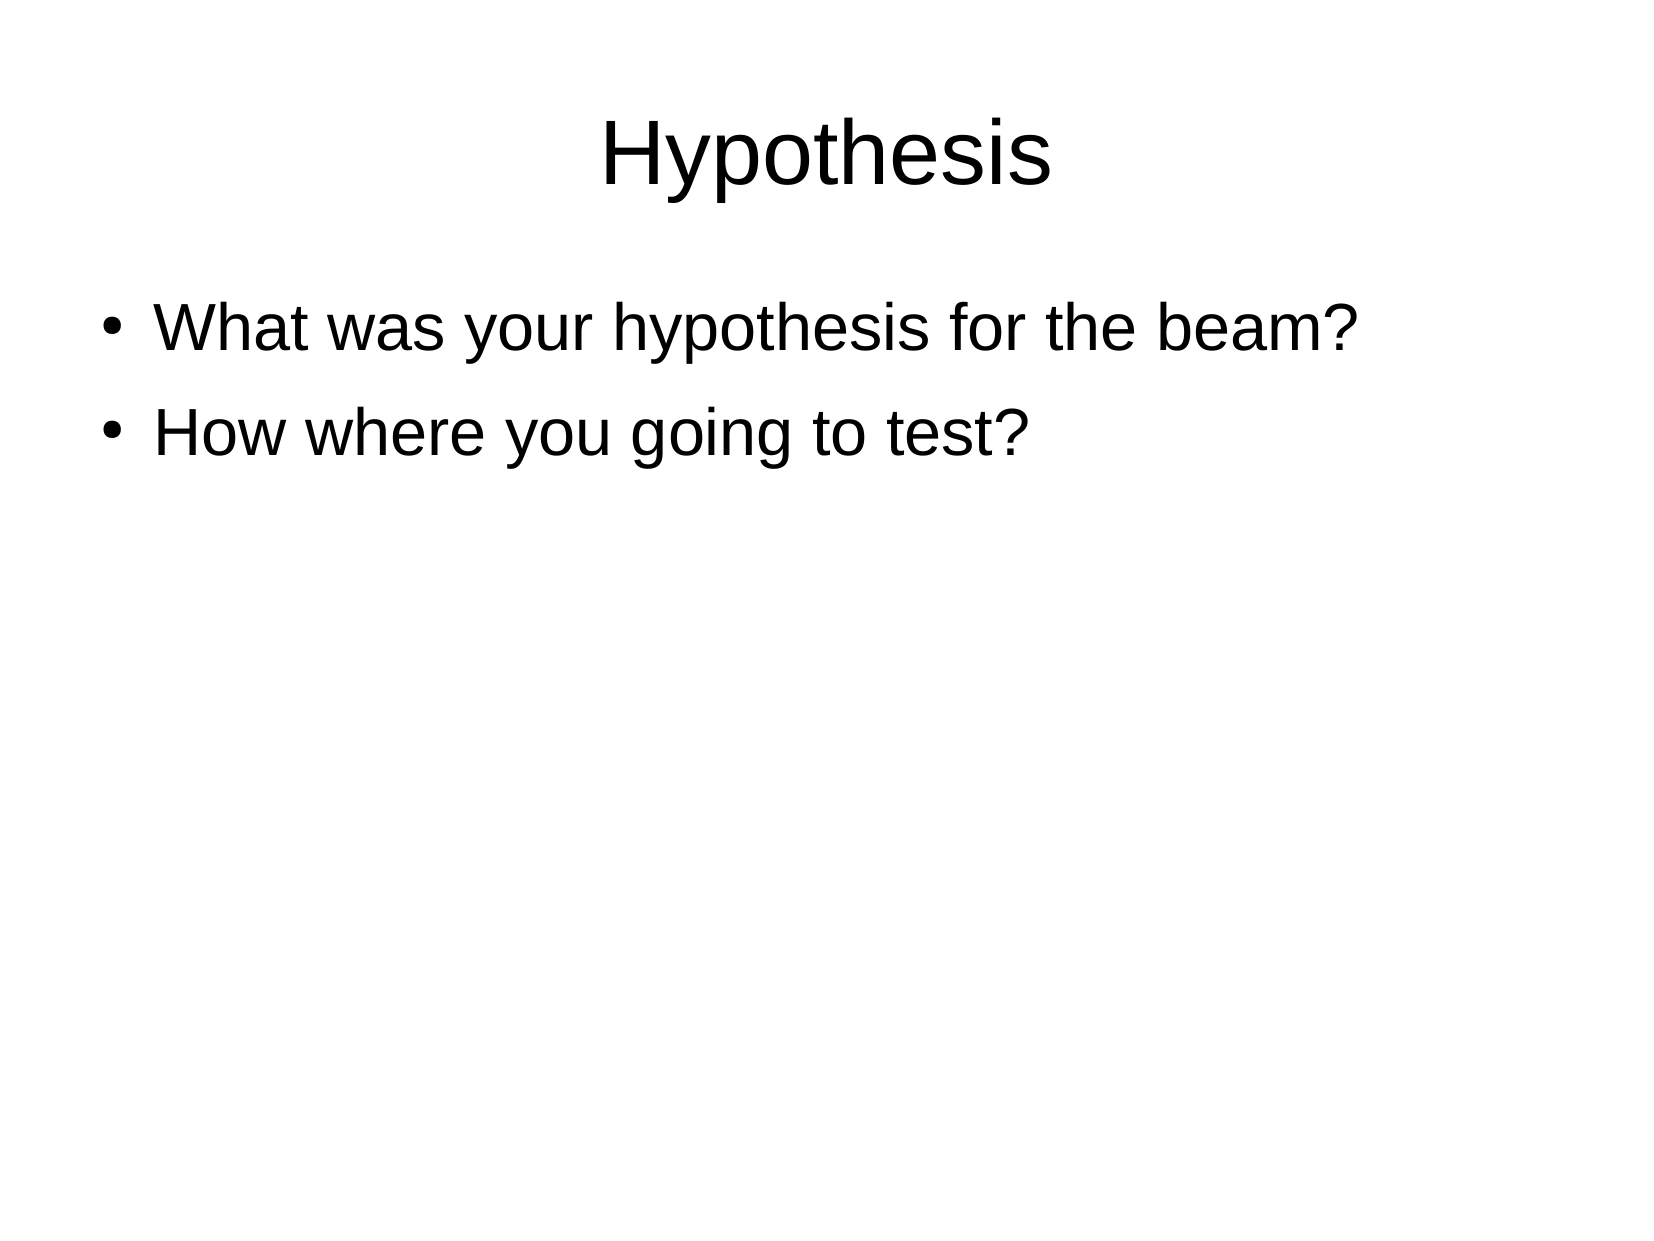

# Hypothesis
What was your hypothesis for the beam?
How where you going to test?